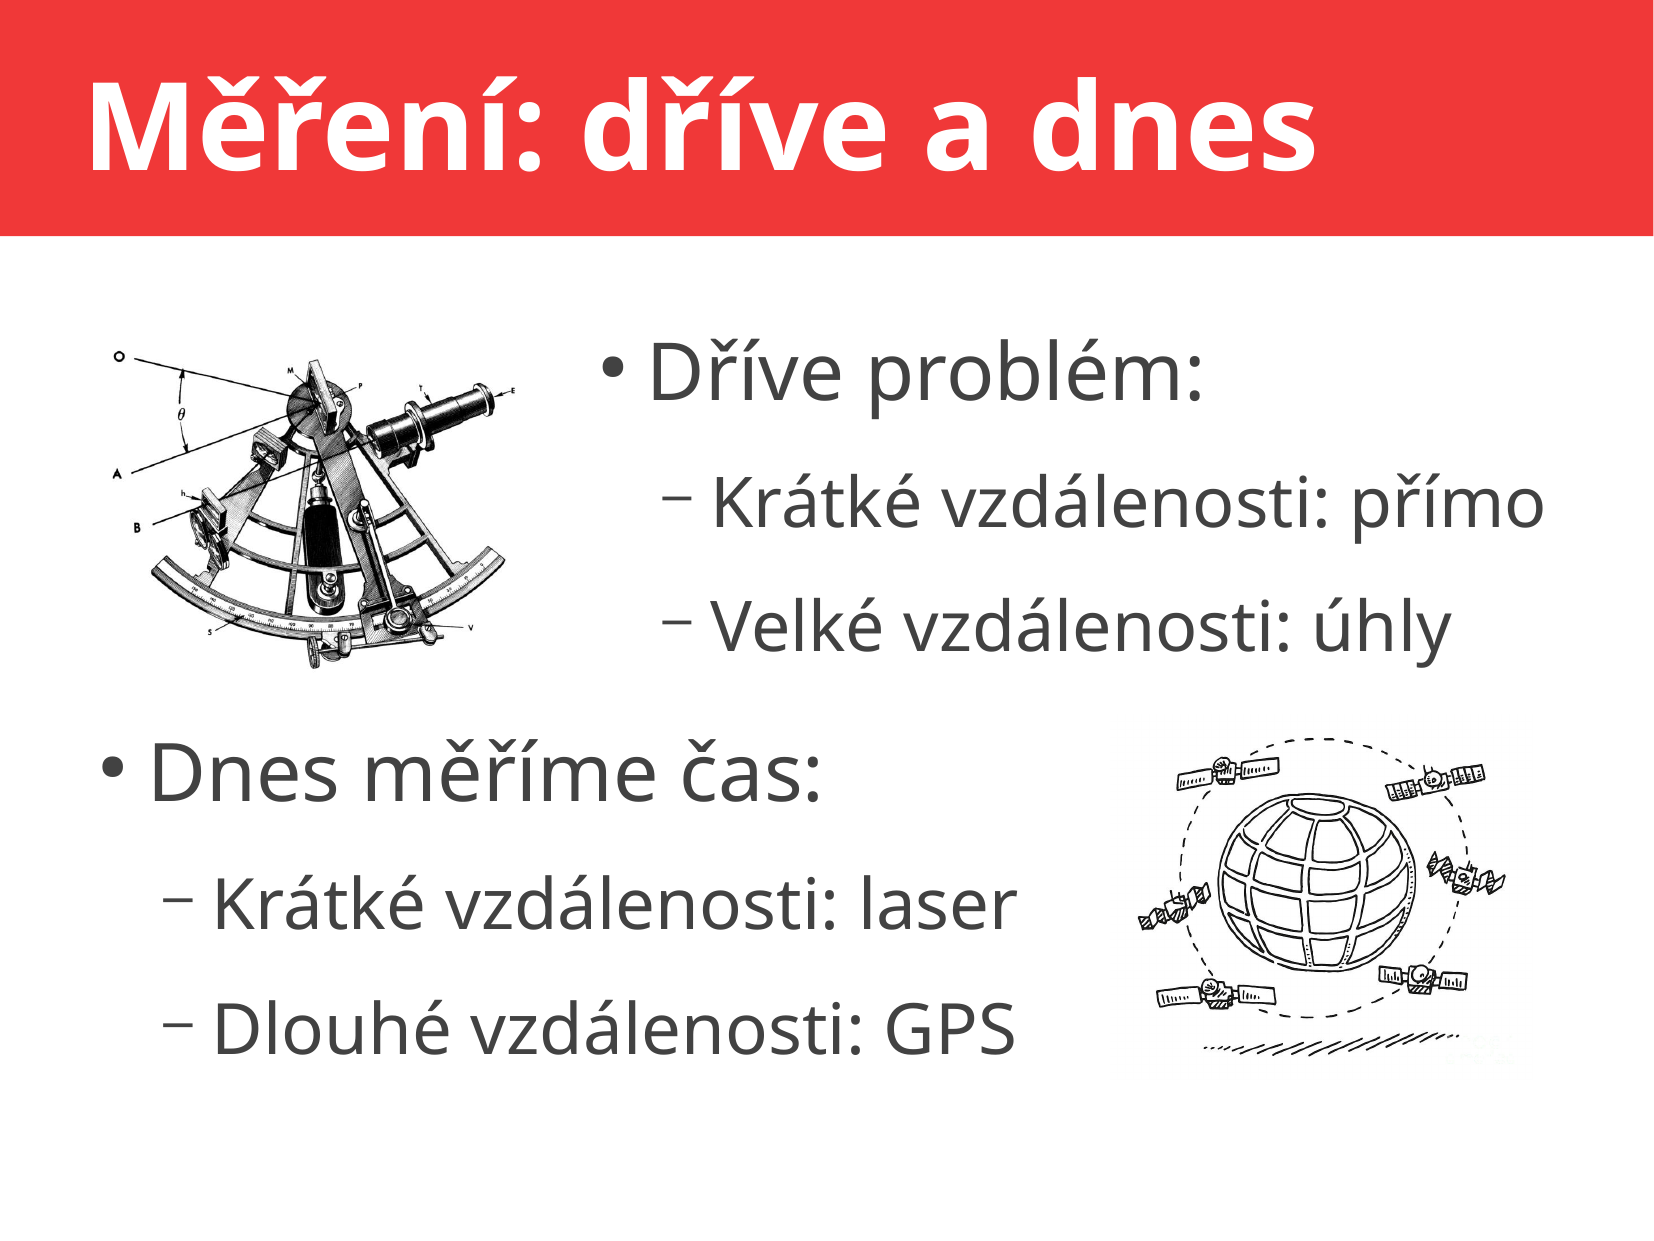

# Měření: dříve a dnes
Dříve problém:
Krátké vzdálenosti: přímo
Velké vzdálenosti: úhly
Dnes měříme čas:
Krátké vzdálenosti: laser
Dlouhé vzdálenosti: GPS